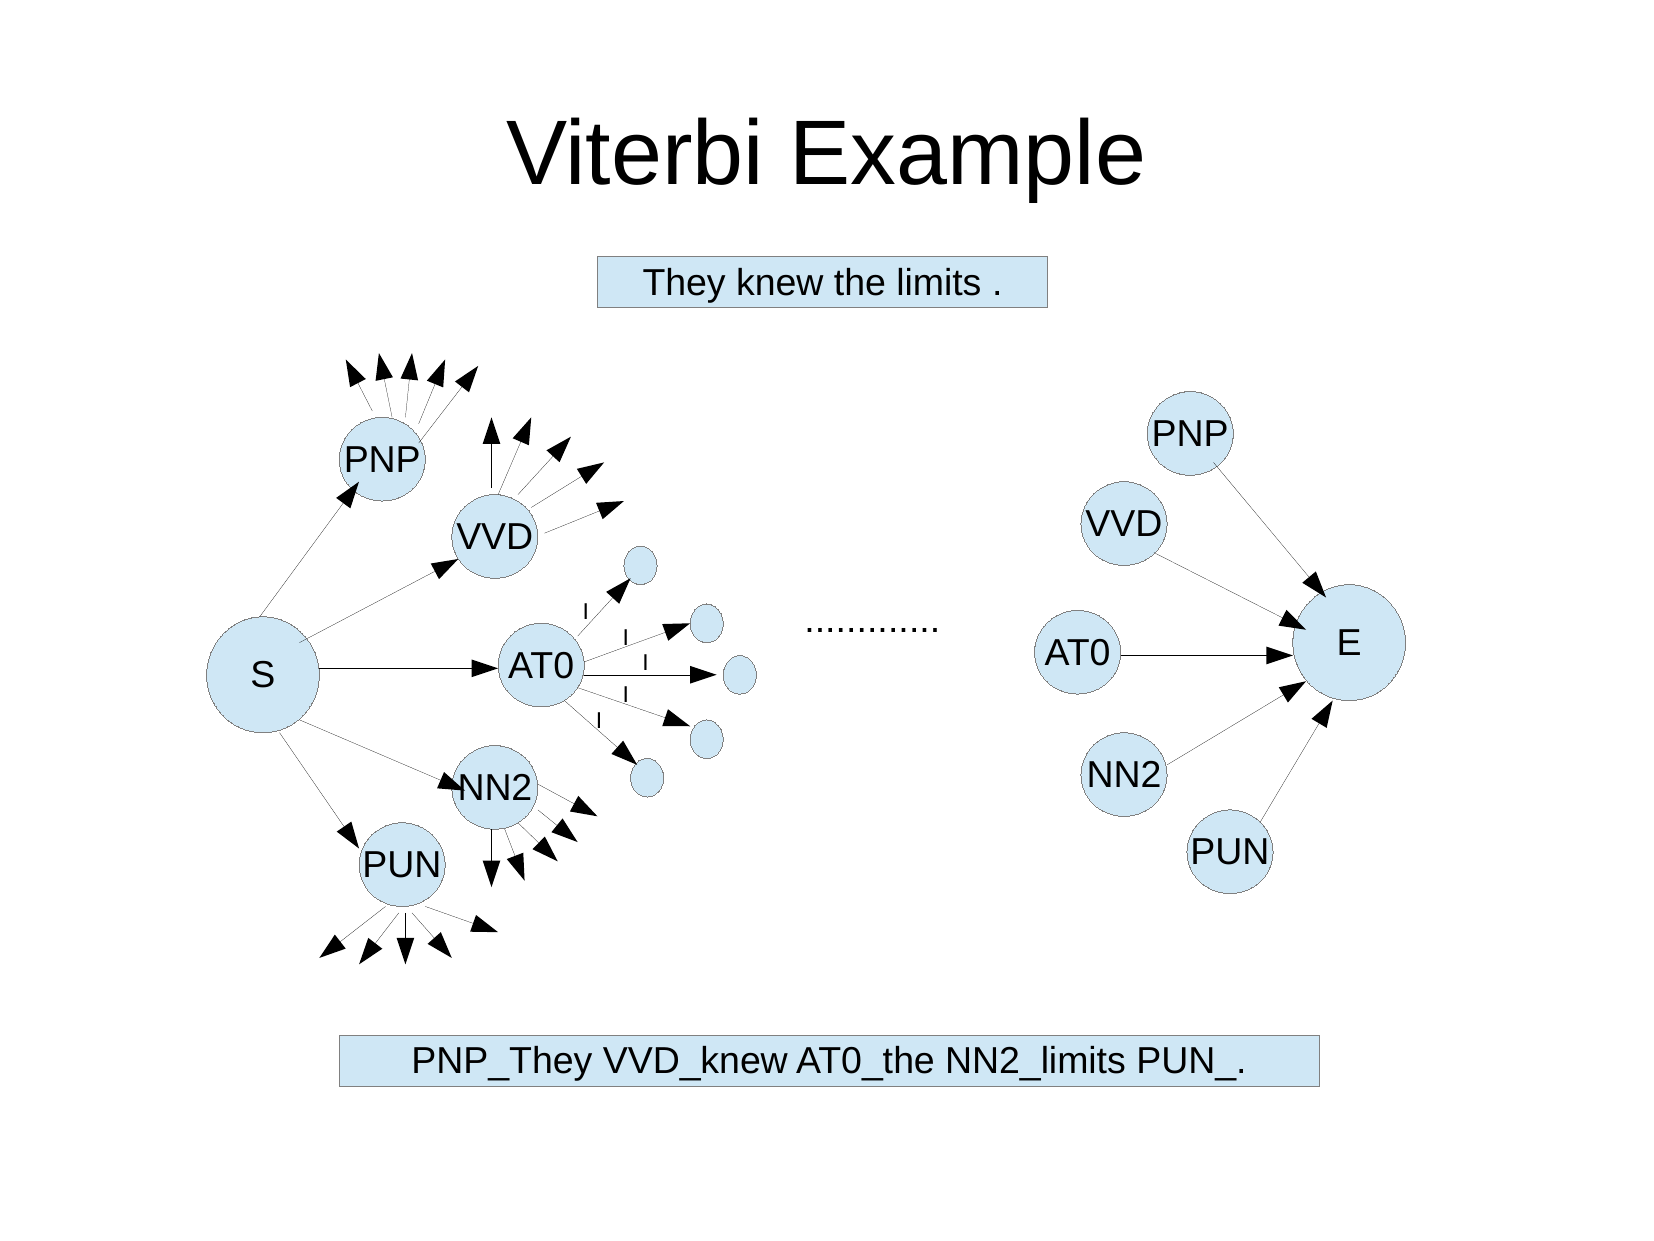

# Viterbi Example
They knew the limits .
PNP
PNP
VVD
VVD
E
I
.............
AT0
S
I
AT0
I
I
I
NN2
NN2
PUN
PUN
PNP_They VVD_knew AT0_the NN2_limits PUN_.